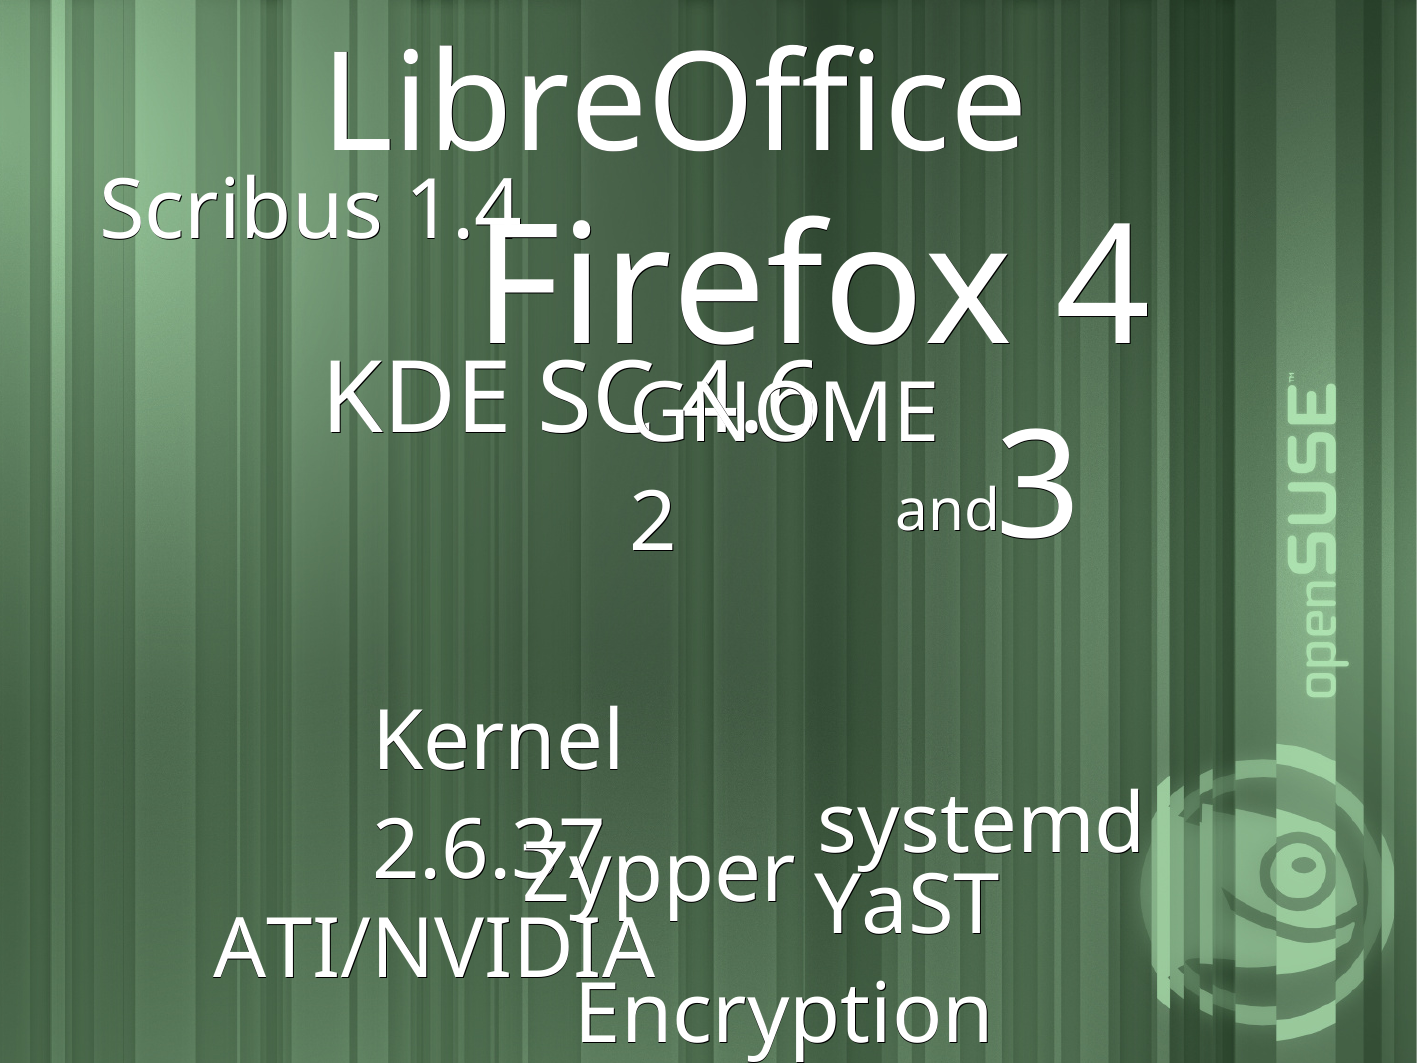

# LibreOffice
Scribus 1.4
Firefox 4
KDE SC 4.6
GNOME 2
3
and
Kernel 2.6.37
systemd
Zypper
 YaST Encryption
ATI/NVIDIA